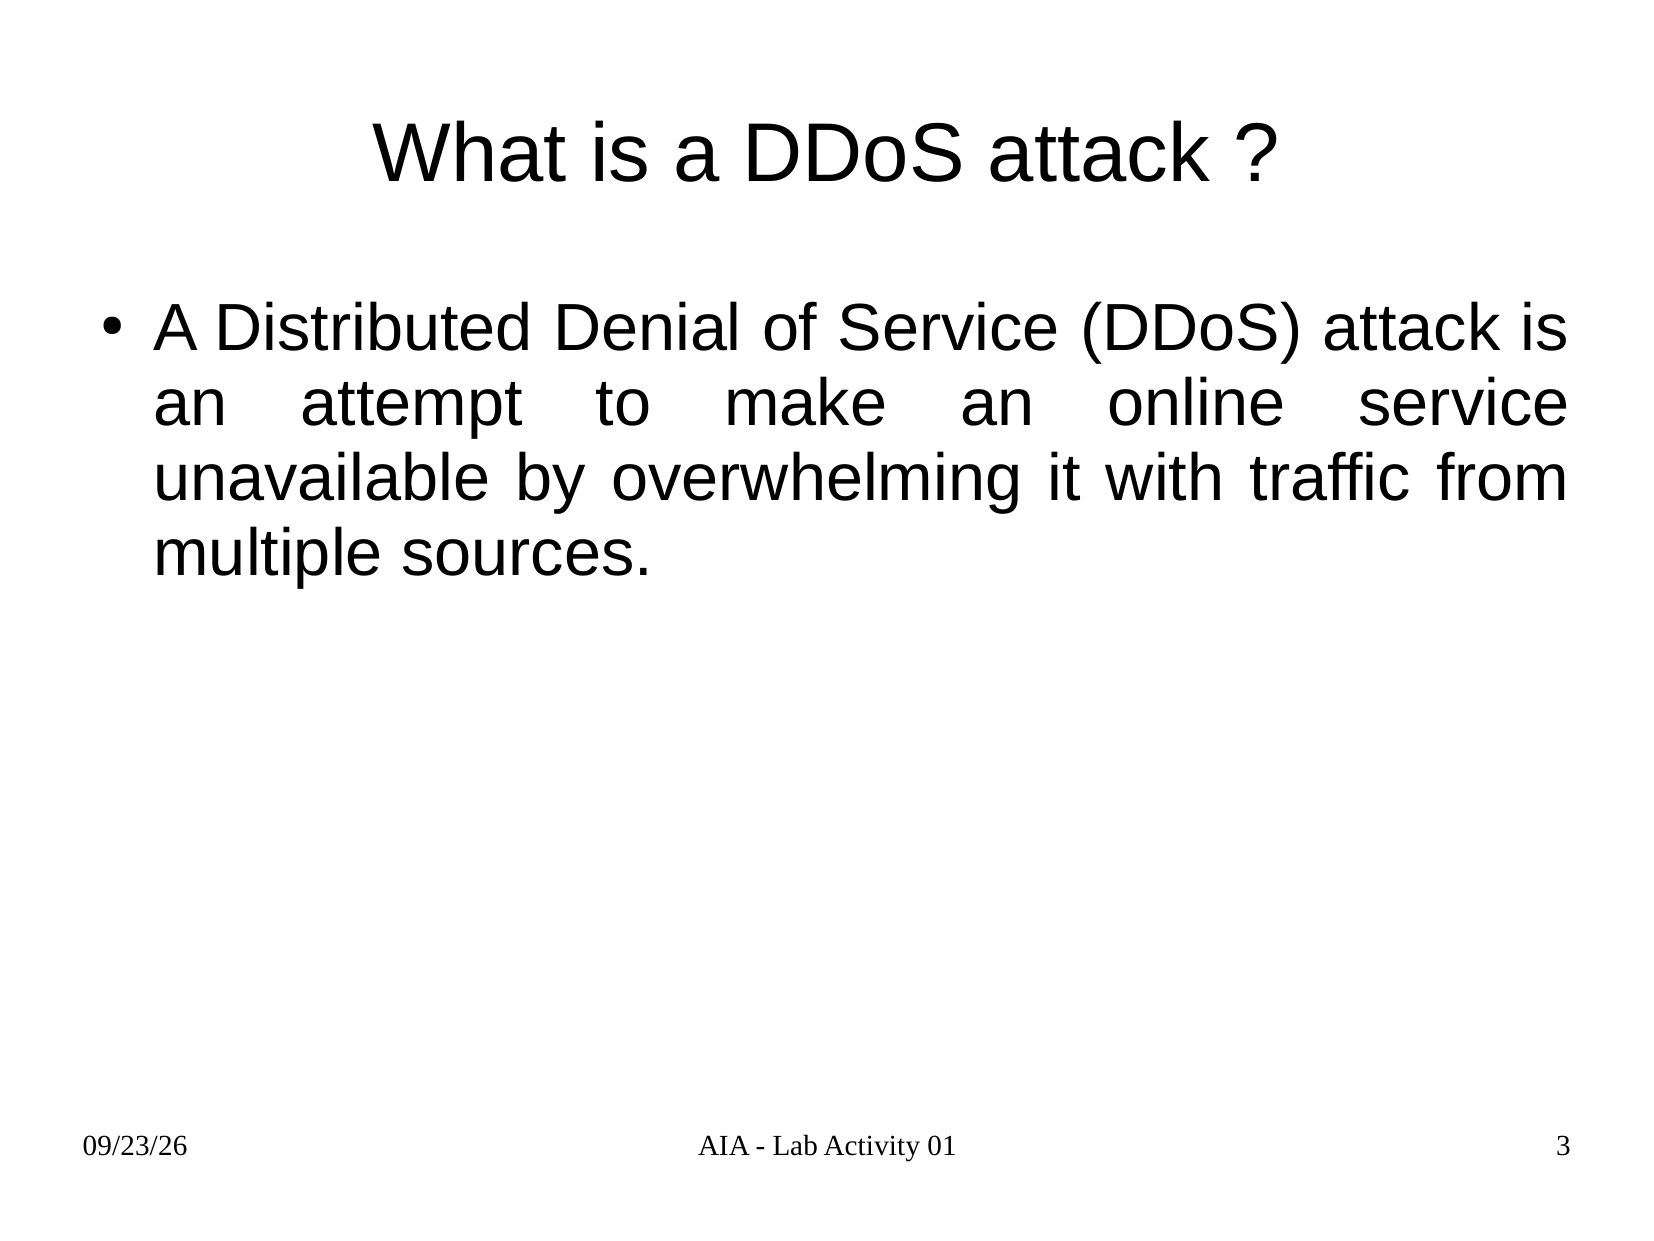

# What is a DDoS attack ?
A Distributed Denial of Service (DDoS) attack is an attempt to make an online service unavailable by overwhelming it with traffic from multiple sources.
AIA - Lab Activity 01
3